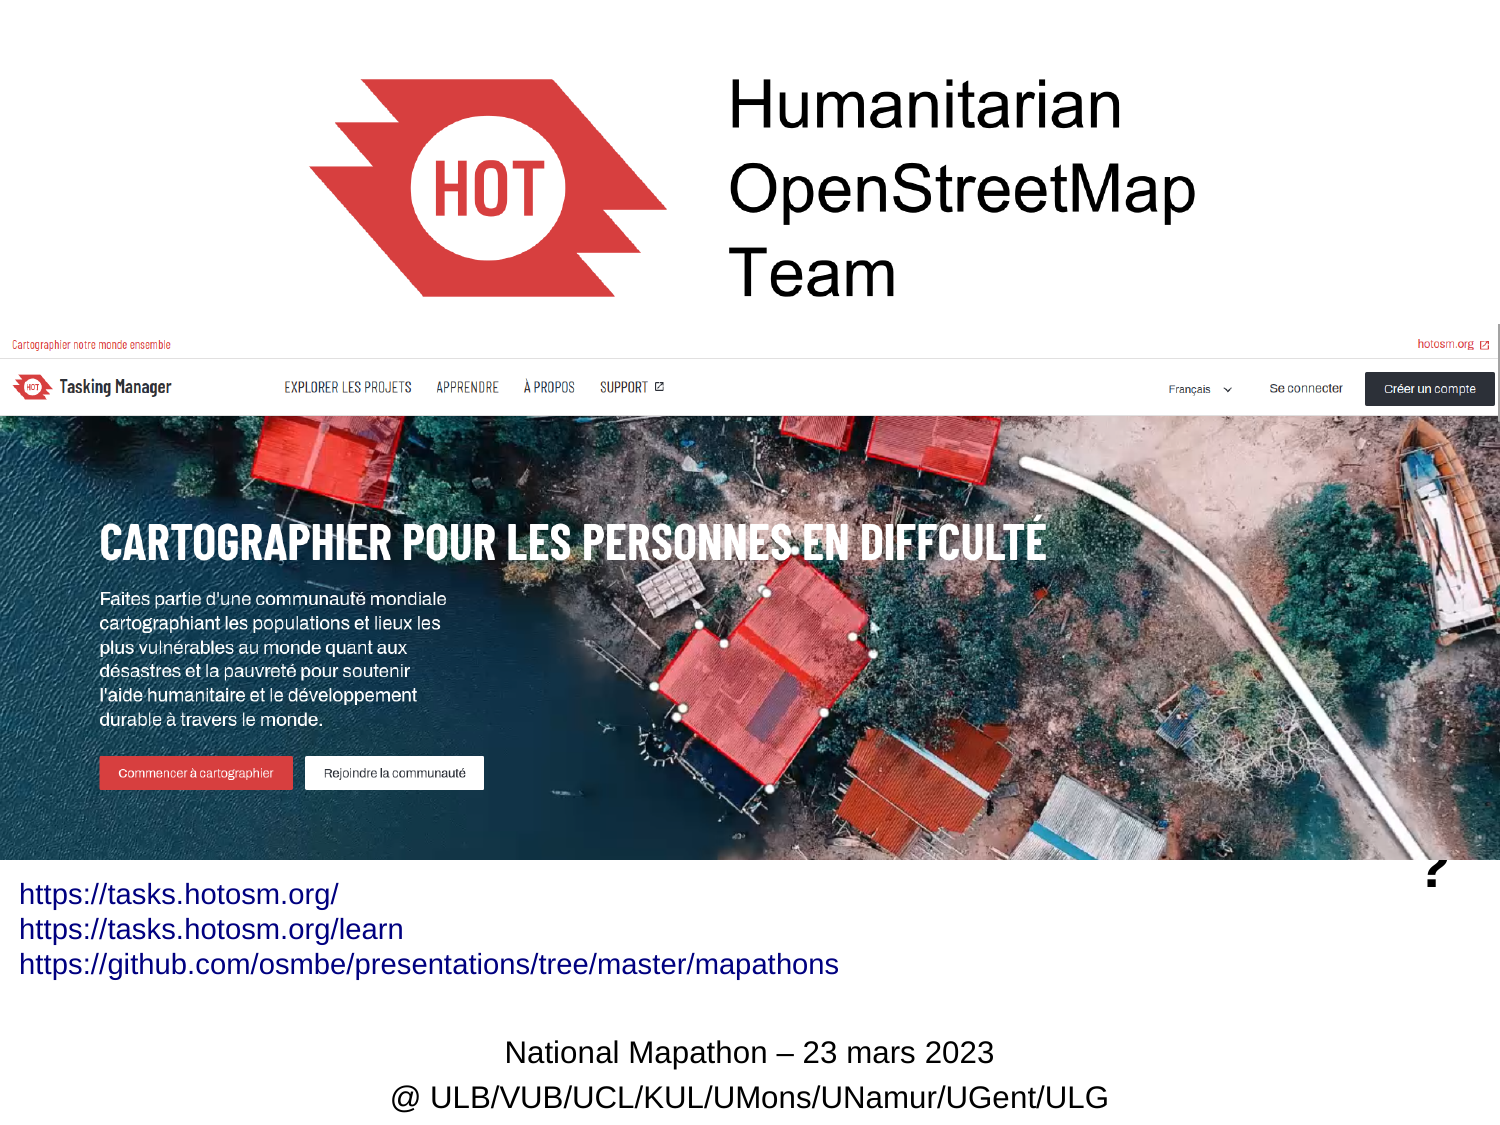

Comment choisir une tâche ?
 ?
https://tasks.hotosm.org/
https://tasks.hotosm.org/learn
https://github.com/osmbe/presentations/tree/master/mapathons
# National Mapathon – 23 mars 2023
@ ULB/VUB/UCL/KUL/UMons/UNamur/UGent/ULG